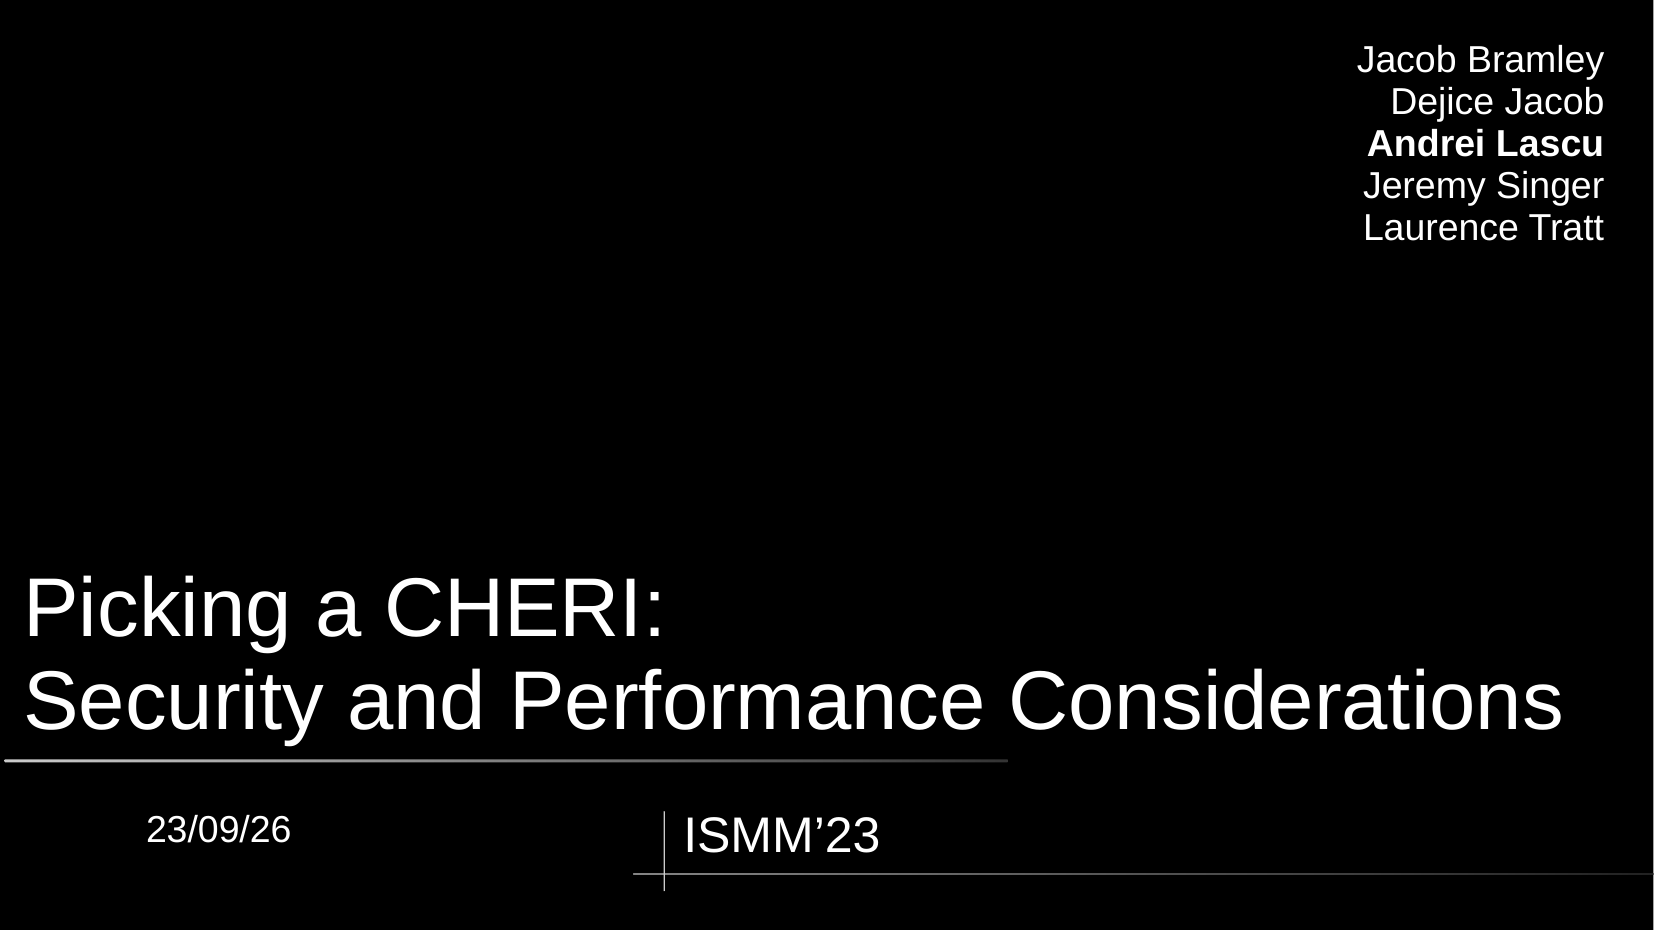

Jacob Bramley
Dejice Jacob
Andrei Lascu
Jeremy Singer
Laurence Tratt
# Picking a CHERI: Security and Performance Considerations
ISMM’23